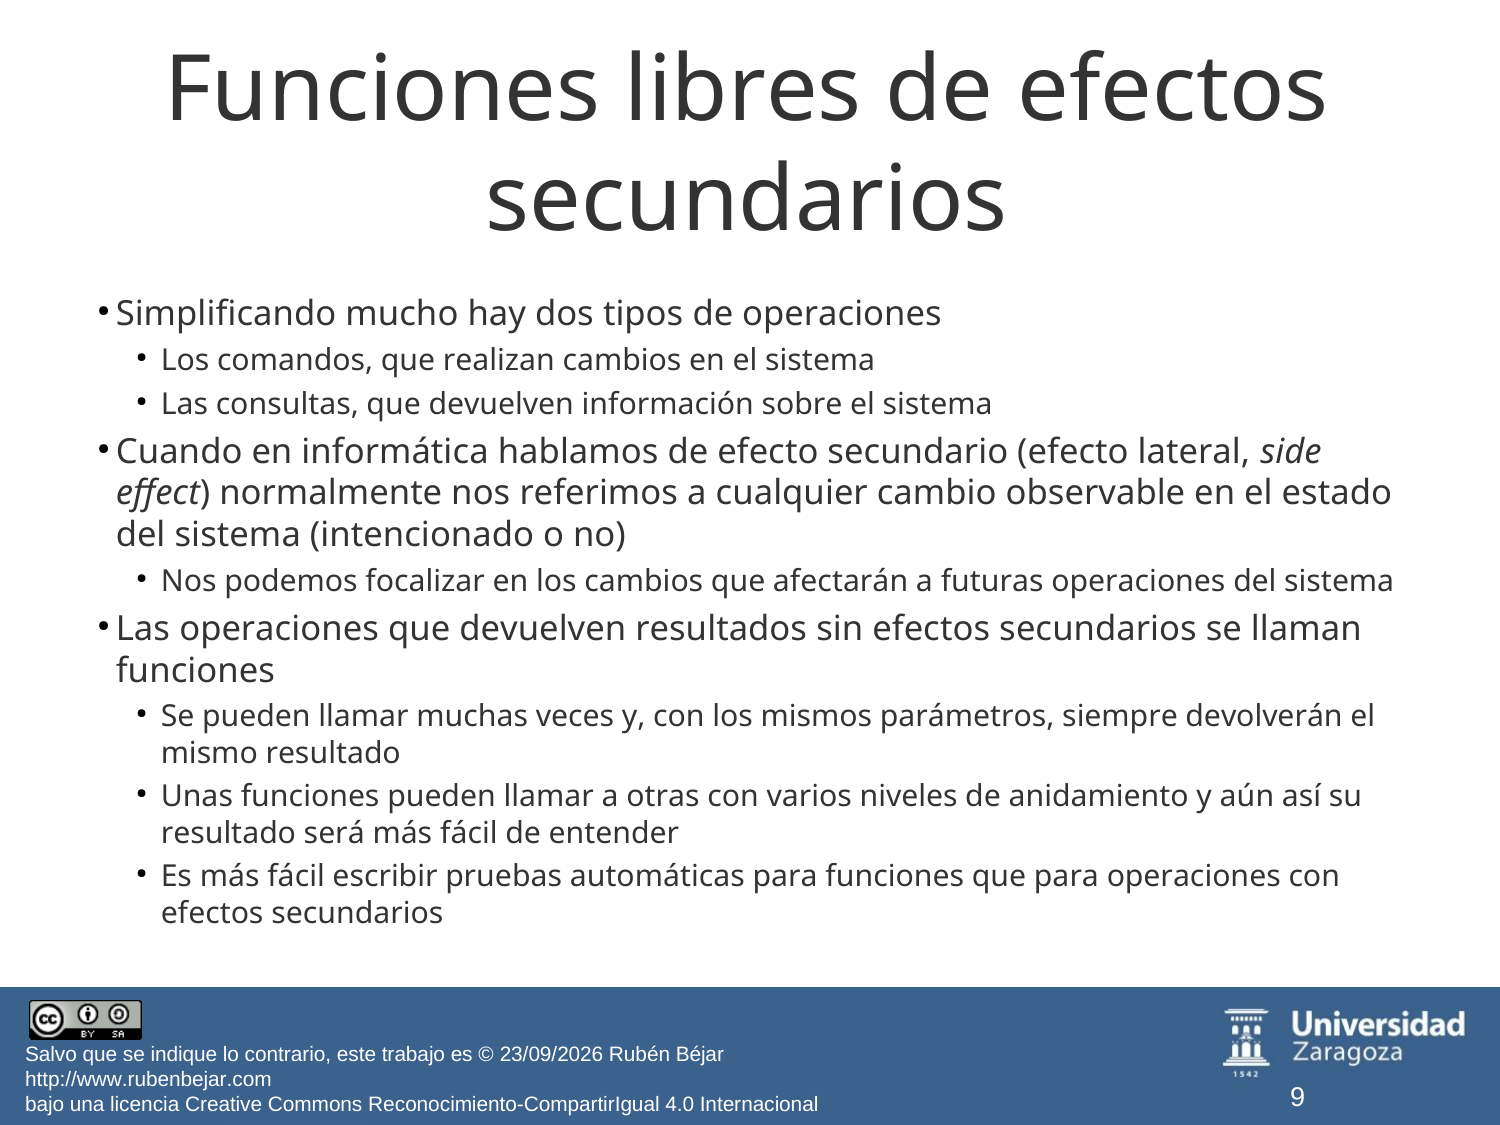

# Funciones libres de efectos secundarios
Simplificando mucho hay dos tipos de operaciones
Los comandos, que realizan cambios en el sistema
Las consultas, que devuelven información sobre el sistema
Cuando en informática hablamos de efecto secundario (efecto lateral, side effect) normalmente nos referimos a cualquier cambio observable en el estado del sistema (intencionado o no)
Nos podemos focalizar en los cambios que afectarán a futuras operaciones del sistema
Las operaciones que devuelven resultados sin efectos secundarios se llaman funciones
Se pueden llamar muchas veces y, con los mismos parámetros, siempre devolverán el mismo resultado
Unas funciones pueden llamar a otras con varios niveles de anidamiento y aún así su resultado será más fácil de entender
Es más fácil escribir pruebas automáticas para funciones que para operaciones con efectos secundarios